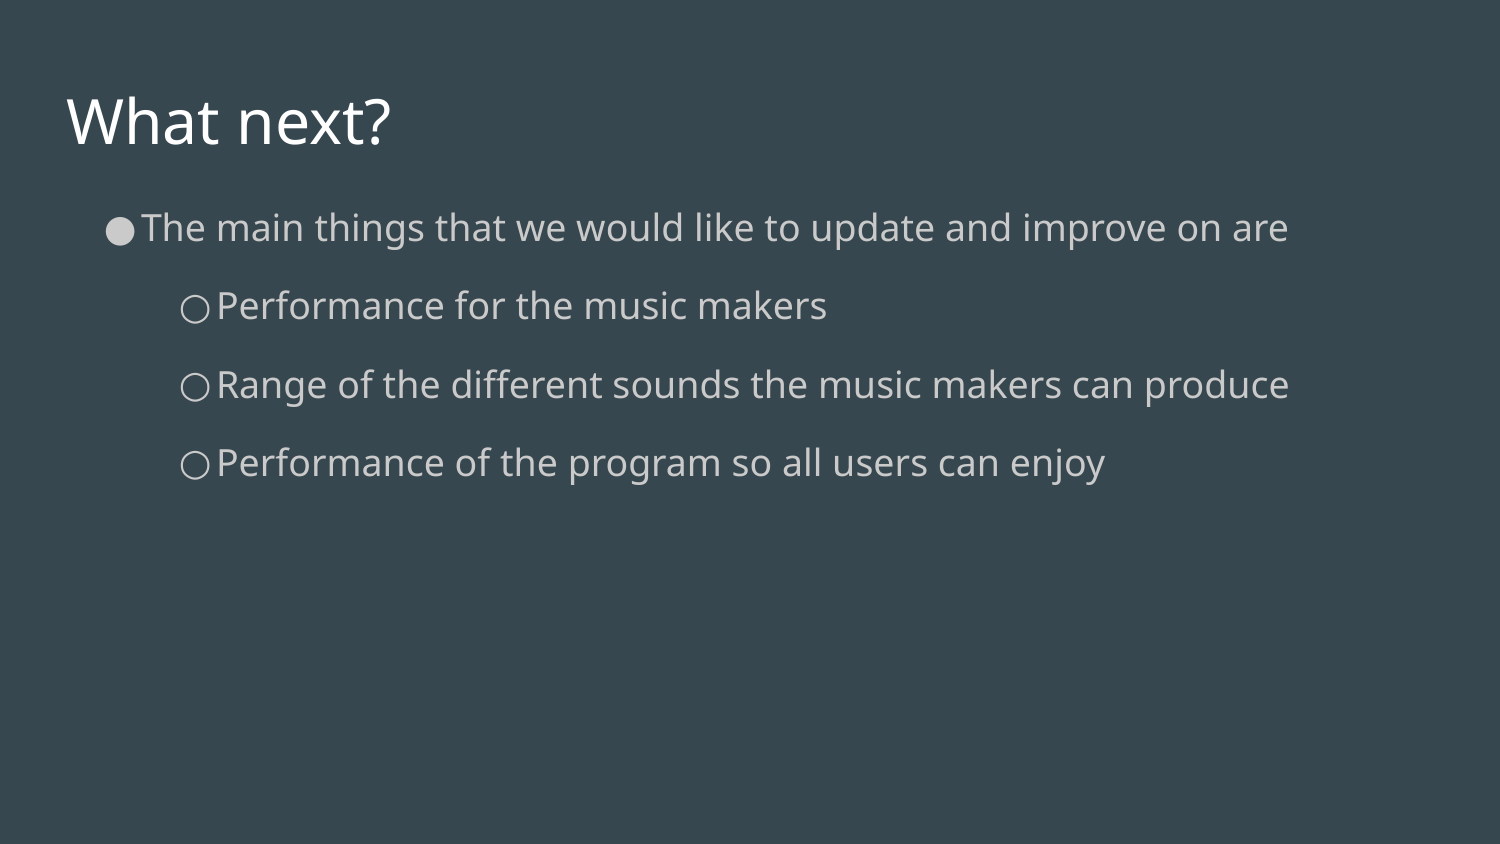

# What next?
The main things that we would like to update and improve on are
Performance for the music makers
Range of the different sounds the music makers can produce
Performance of the program so all users can enjoy